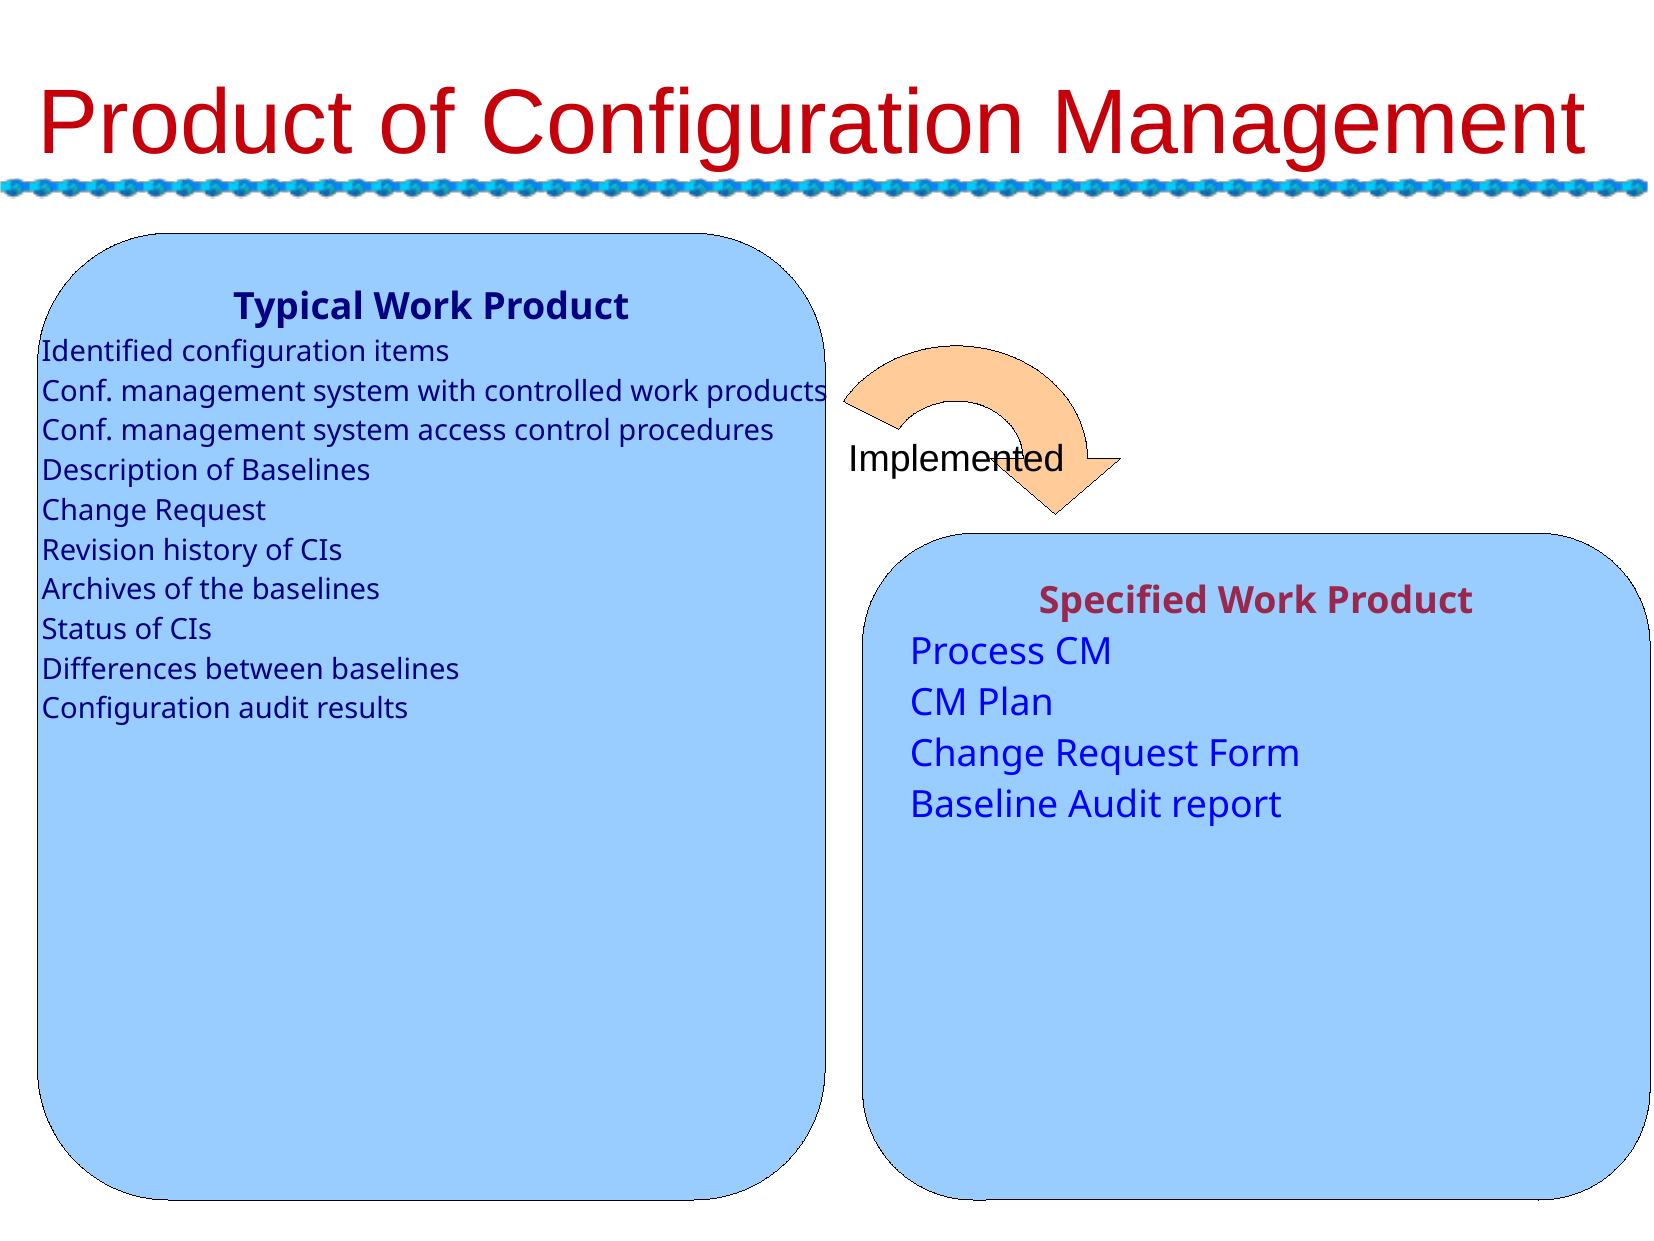

# Product of Configuration Management
Typical Work Product
 Identified configuration items
 Conf. management system with controlled work products
 Conf. management system access control procedures
 Description of Baselines
 Change Request
 Revision history of CIs
 Archives of the baselines
 Status of CIs
 Differences between baselines
 Configuration audit results
Implemented
Specified Work Product
Process CM
CM Plan
Change Request Form
Baseline Audit report